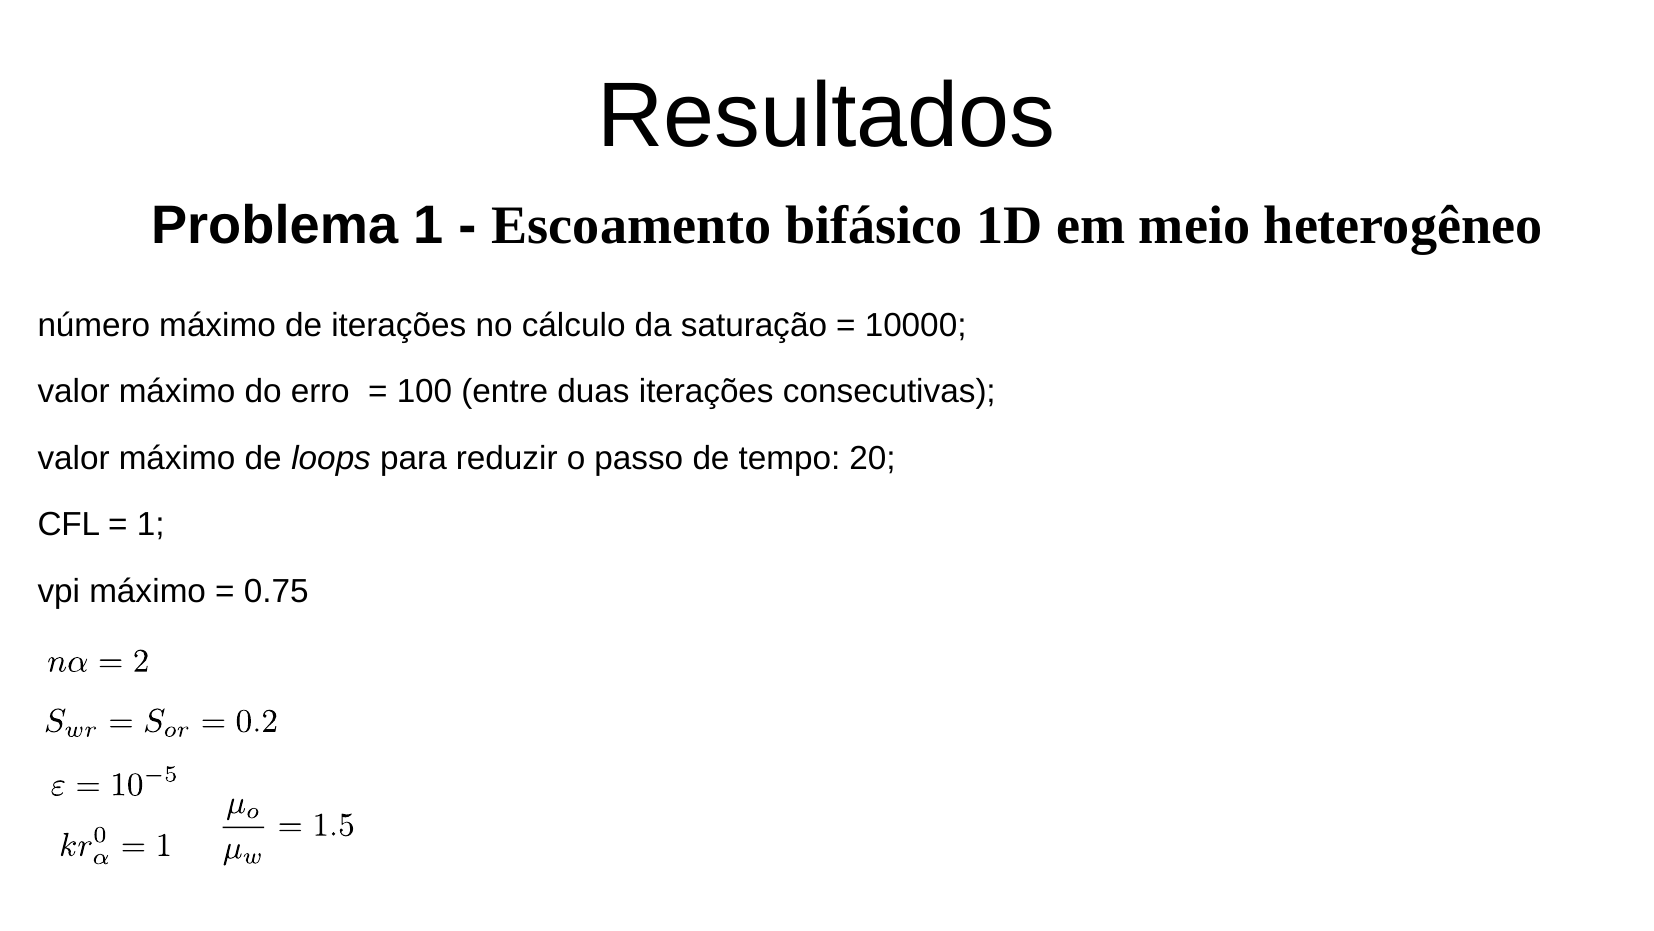

# Resultados
Problema 1 - Escoamento bifásico 1D em meio heterogêneo
número máximo de iterações no cálculo da saturação = 10000;
valor máximo do erro = 100 (entre duas iterações consecutivas);
valor máximo de loops para reduzir o passo de tempo: 20;
CFL = 1;
vpi máximo = 0.75